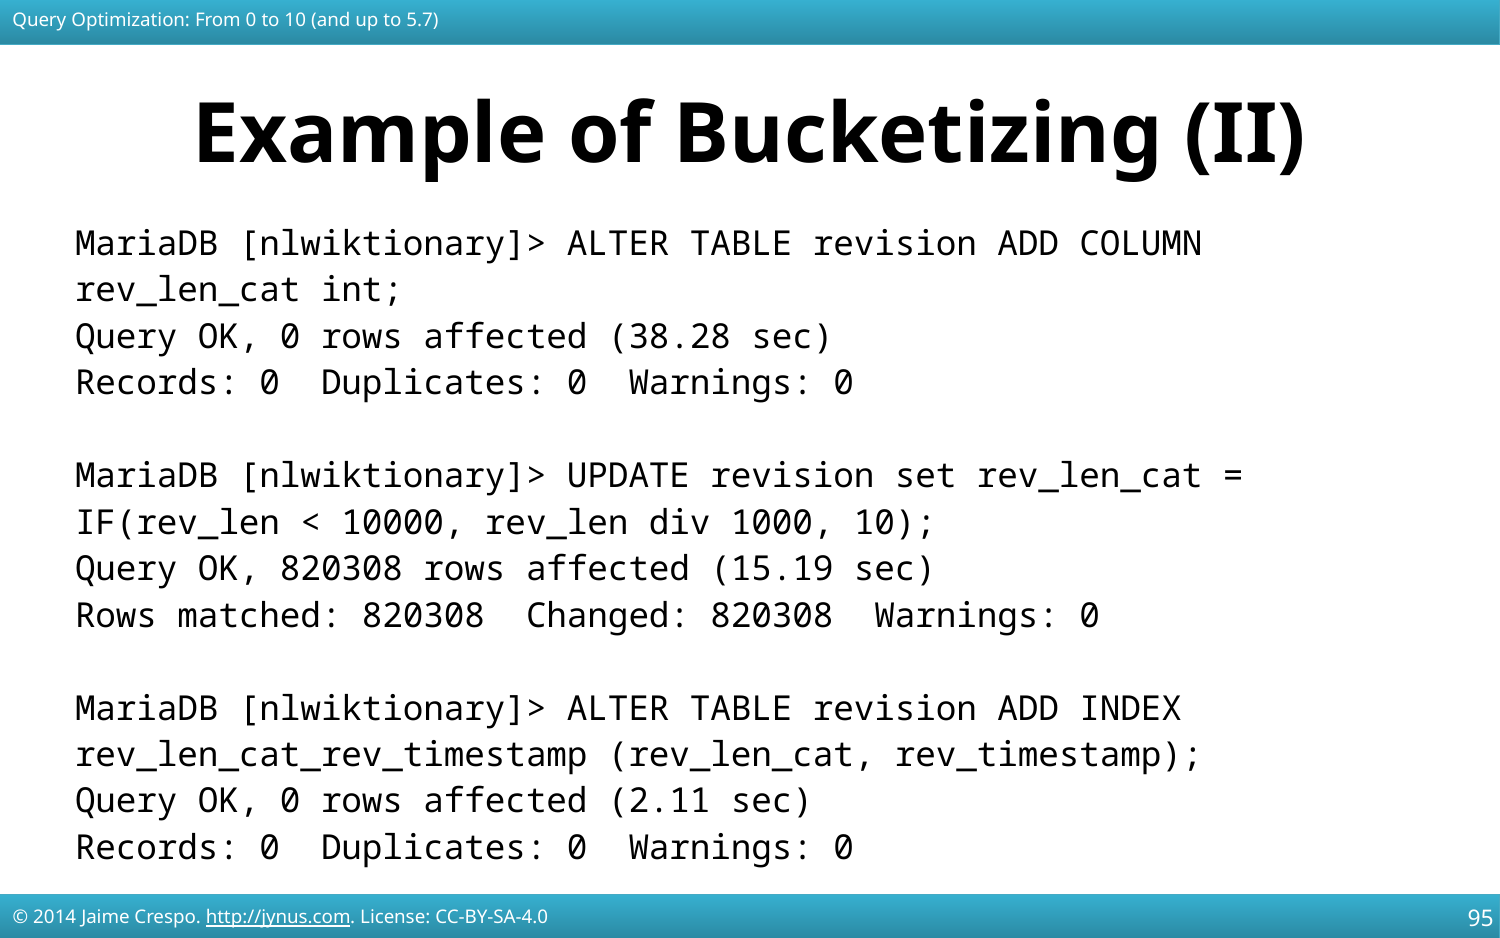

# Example of Bucketizing (II)
MariaDB [nlwiktionary]> ALTER TABLE revision ADD COLUMN rev_len_cat int;
Query OK, 0 rows affected (38.28 sec)
Records: 0 Duplicates: 0 Warnings: 0
MariaDB [nlwiktionary]> UPDATE revision set rev_len_cat = IF(rev_len < 10000, rev_len div 1000, 10);
Query OK, 820308 rows affected (15.19 sec)
Rows matched: 820308 Changed: 820308 Warnings: 0
MariaDB [nlwiktionary]> ALTER TABLE revision ADD INDEX rev_len_cat_rev_timestamp (rev_len_cat, rev_timestamp);
Query OK, 0 rows affected (2.11 sec)
Records: 0 Duplicates: 0 Warnings: 0